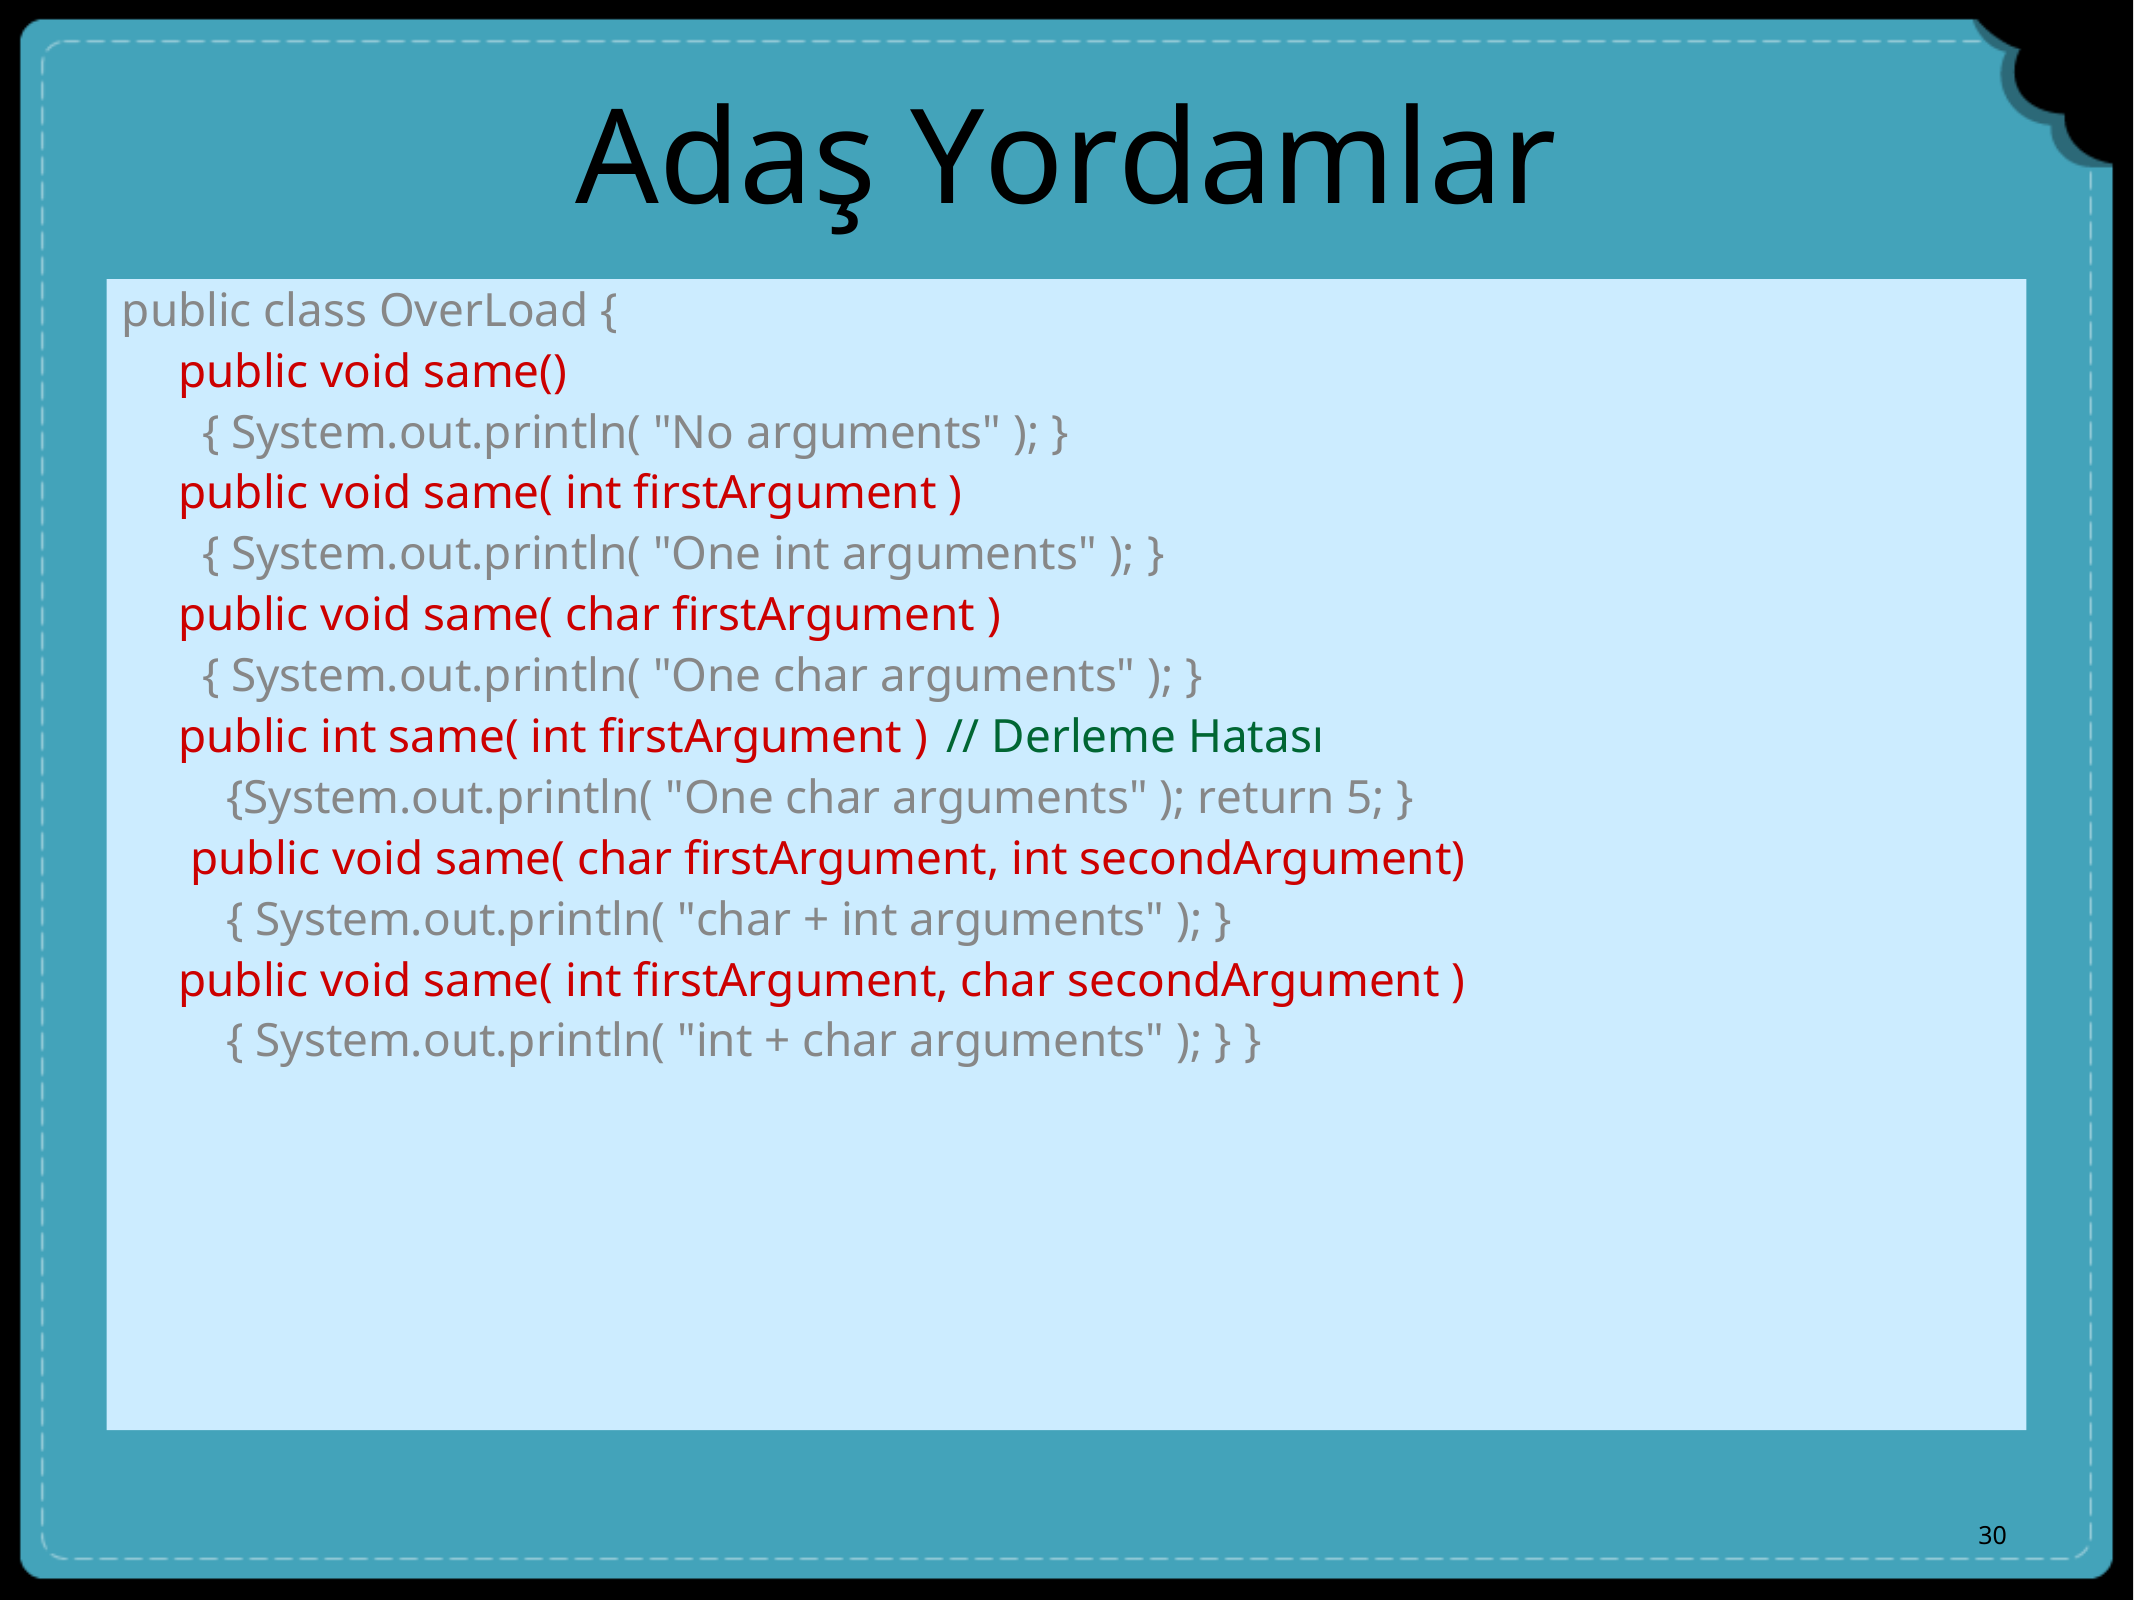

# Adaş Yordamlar
public class OverLoad {
public void same()
 { System.out.println( "No arguments" ); }
public void same( int firstArgument )
 { System.out.println( "One int arguments" ); }
public void same( char firstArgument )
 { System.out.println( "One char arguments" ); }
public int same( int firstArgument ) 	// Derleme Hatası
 {System.out.println( "One char arguments" ); return 5; }
 public void same( char firstArgument, int secondArgument)
 { System.out.println( "char + int arguments" ); }
public void same( int firstArgument, char secondArgument )
 { System.out.println( "int + char arguments" ); } }
30